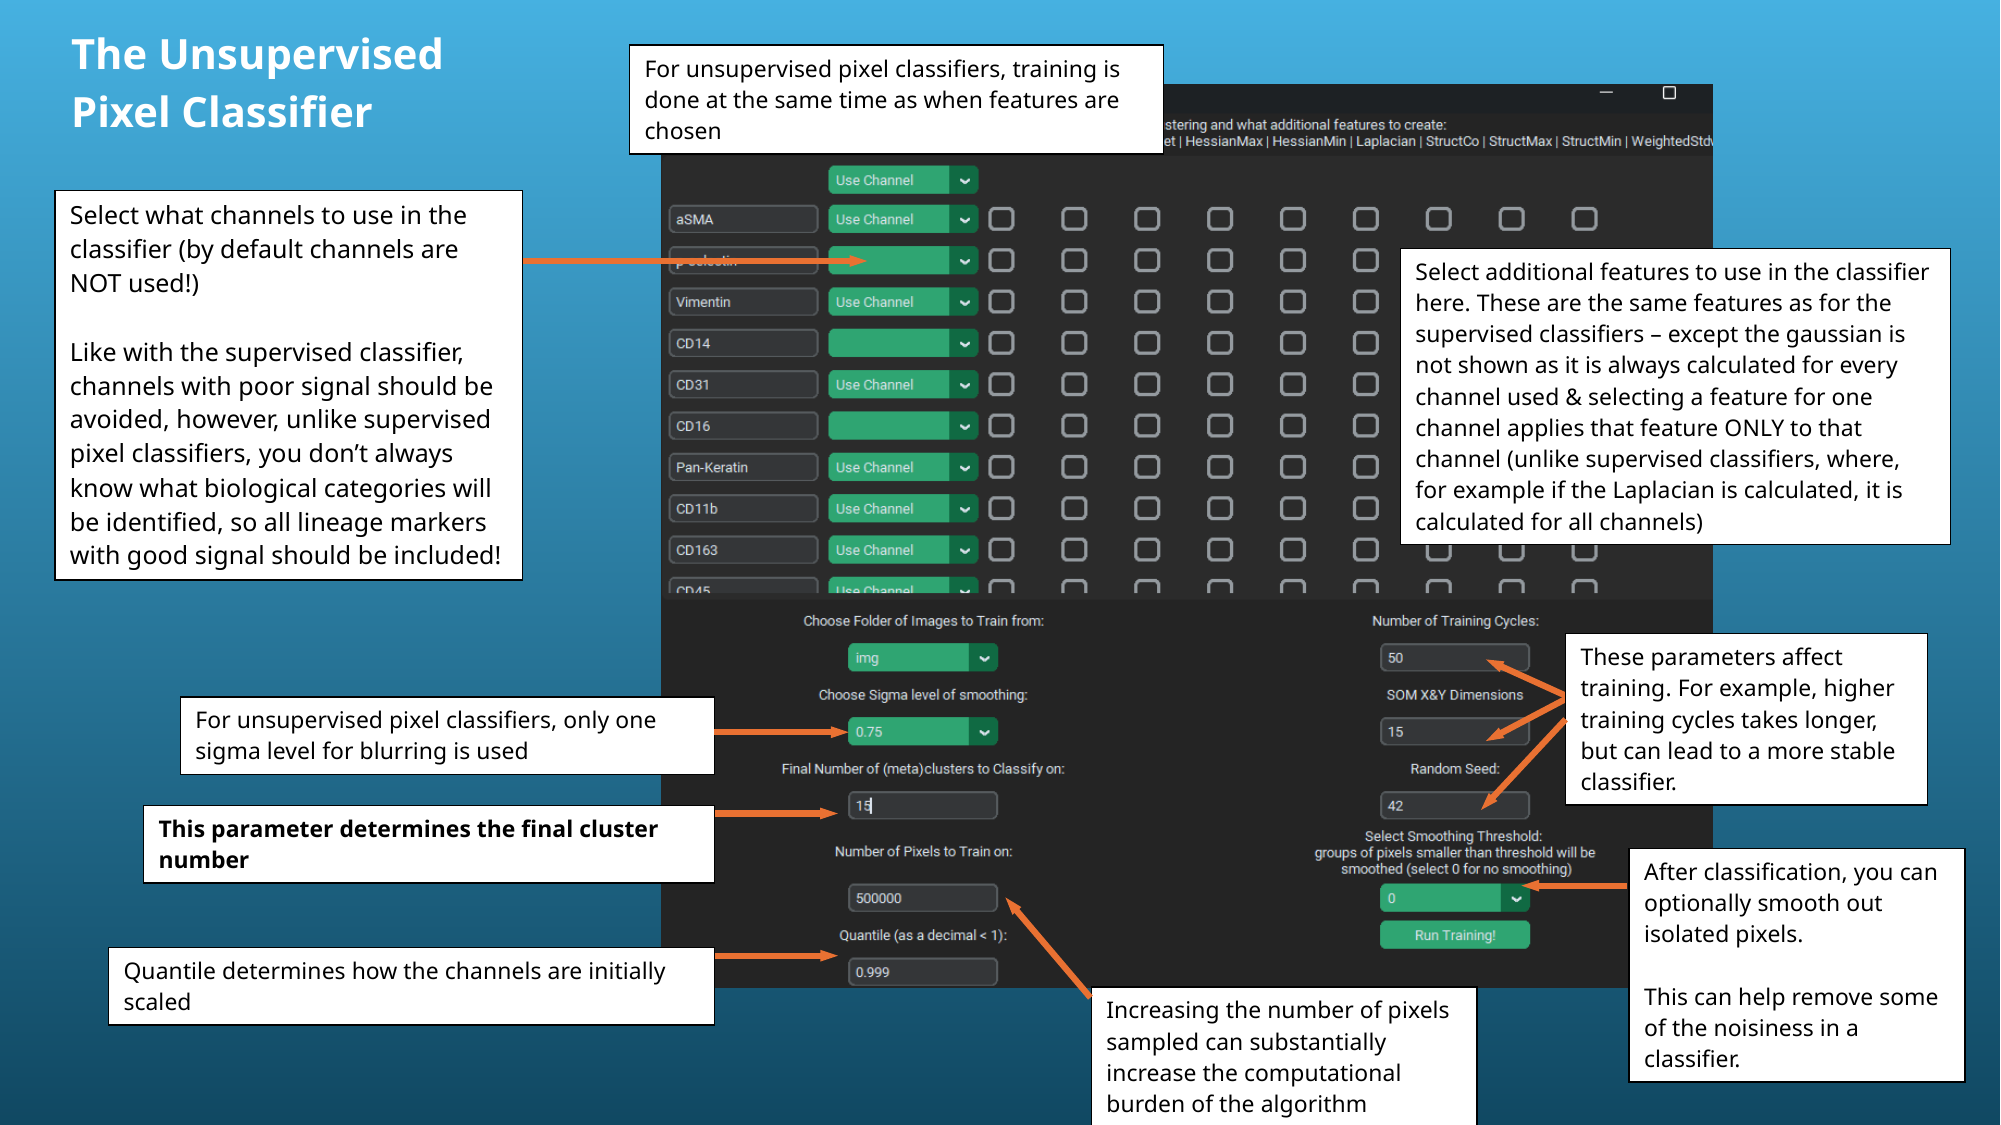

The Unsupervised
Pixel Classifier
For unsupervised pixel classifiers, training is done at the same time as when features are chosen
Select what channels to use in the classifier (by default channels are NOT used!)
Like with the supervised classifier, channels with poor signal should be avoided, however, unlike supervised pixel classifiers, you don’t always know what biological categories will be identified, so all lineage markers with good signal should be included!
Select additional features to use in the classifier here. These are the same features as for the supervised classifiers – except the gaussian is not shown as it is always calculated for every channel used & selecting a feature for one channel applies that feature ONLY to that channel (unlike supervised classifiers, where, for example if the Laplacian is calculated, it is calculated for all channels)
These parameters affect training. For example, higher training cycles takes longer, but can lead to a more stable classifier.
For unsupervised pixel classifiers, only one sigma level for blurring is used
This parameter determines the final cluster number
After classification, you can optionally smooth out isolated pixels.
This can help remove some of the noisiness in a classifier.
Quantile determines how the channels are initially scaled
Increasing the number of pixels sampled can substantially increase the computational burden of the algorithm